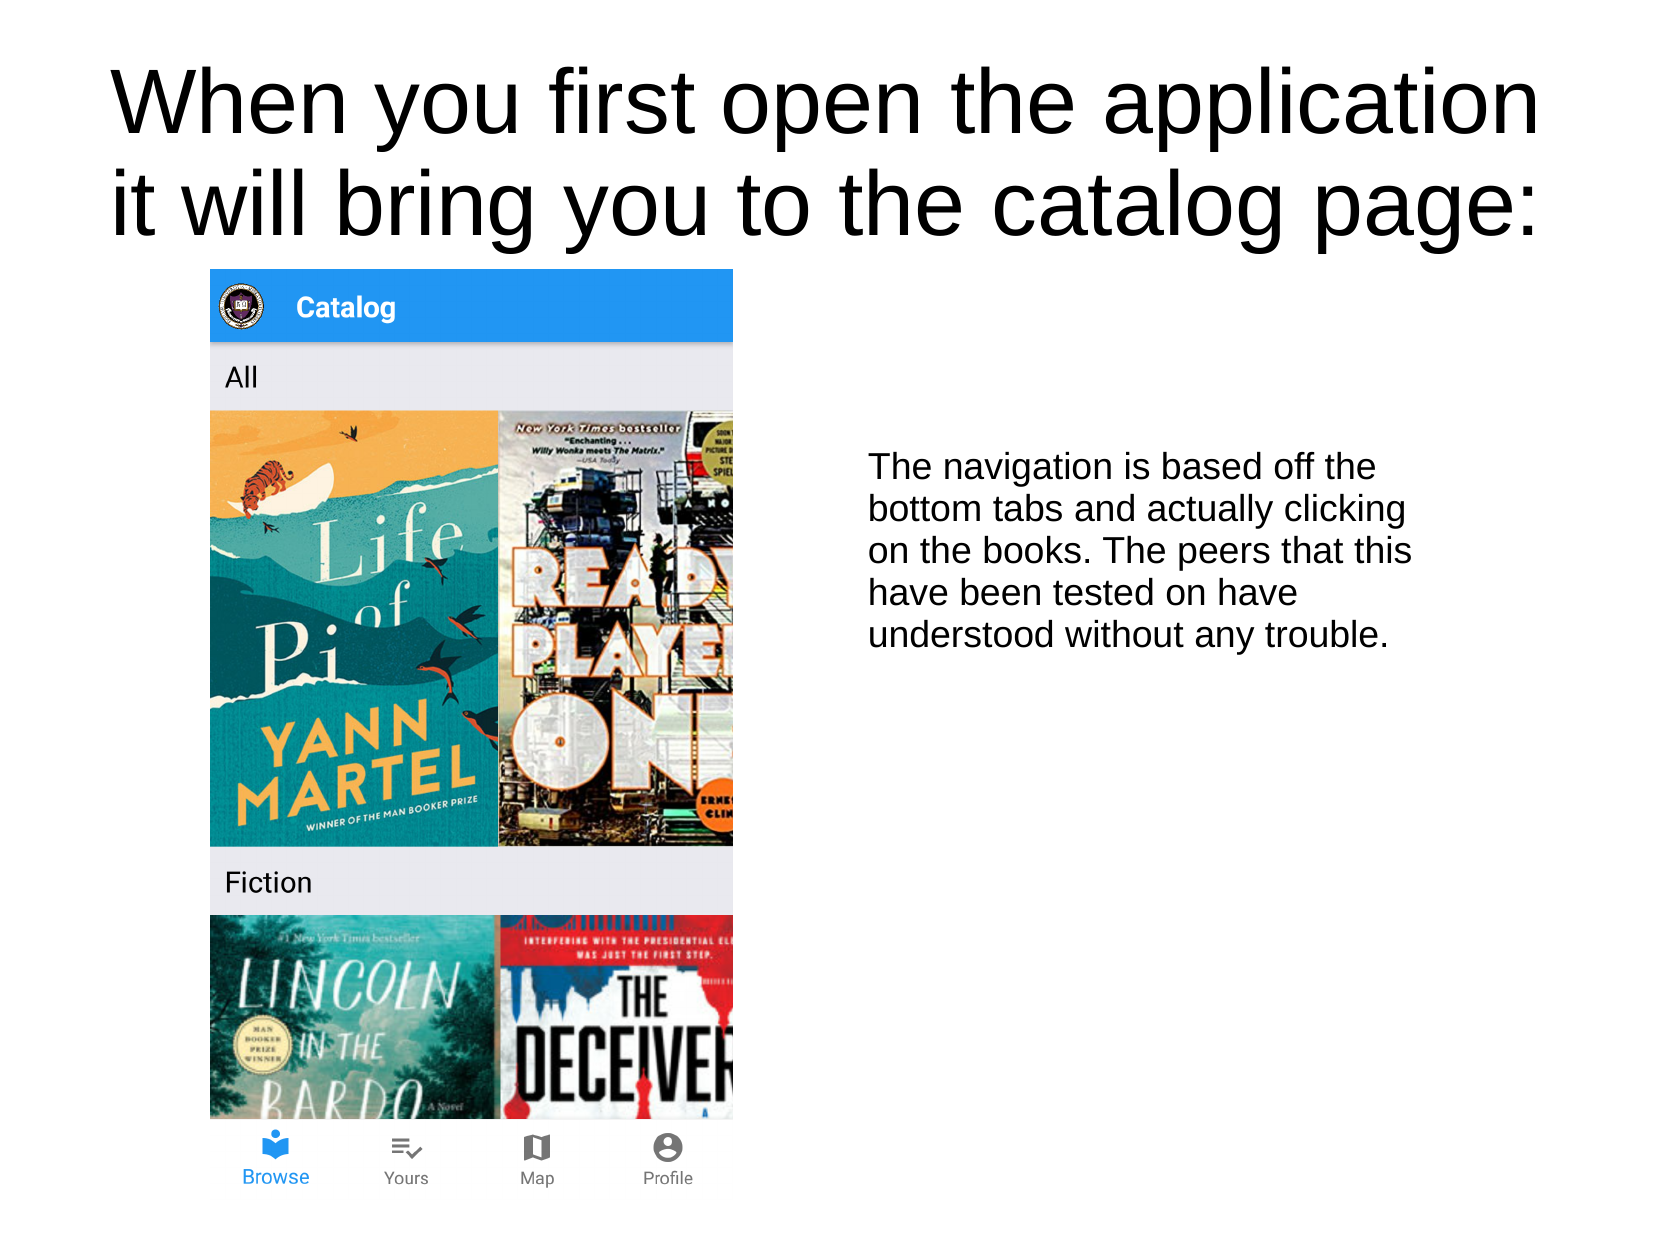

# When you first open the application it will bring you to the catalog page:
The navigation is based off the bottom tabs and actually clicking on the books. The peers that this have been tested on have understood without any trouble.